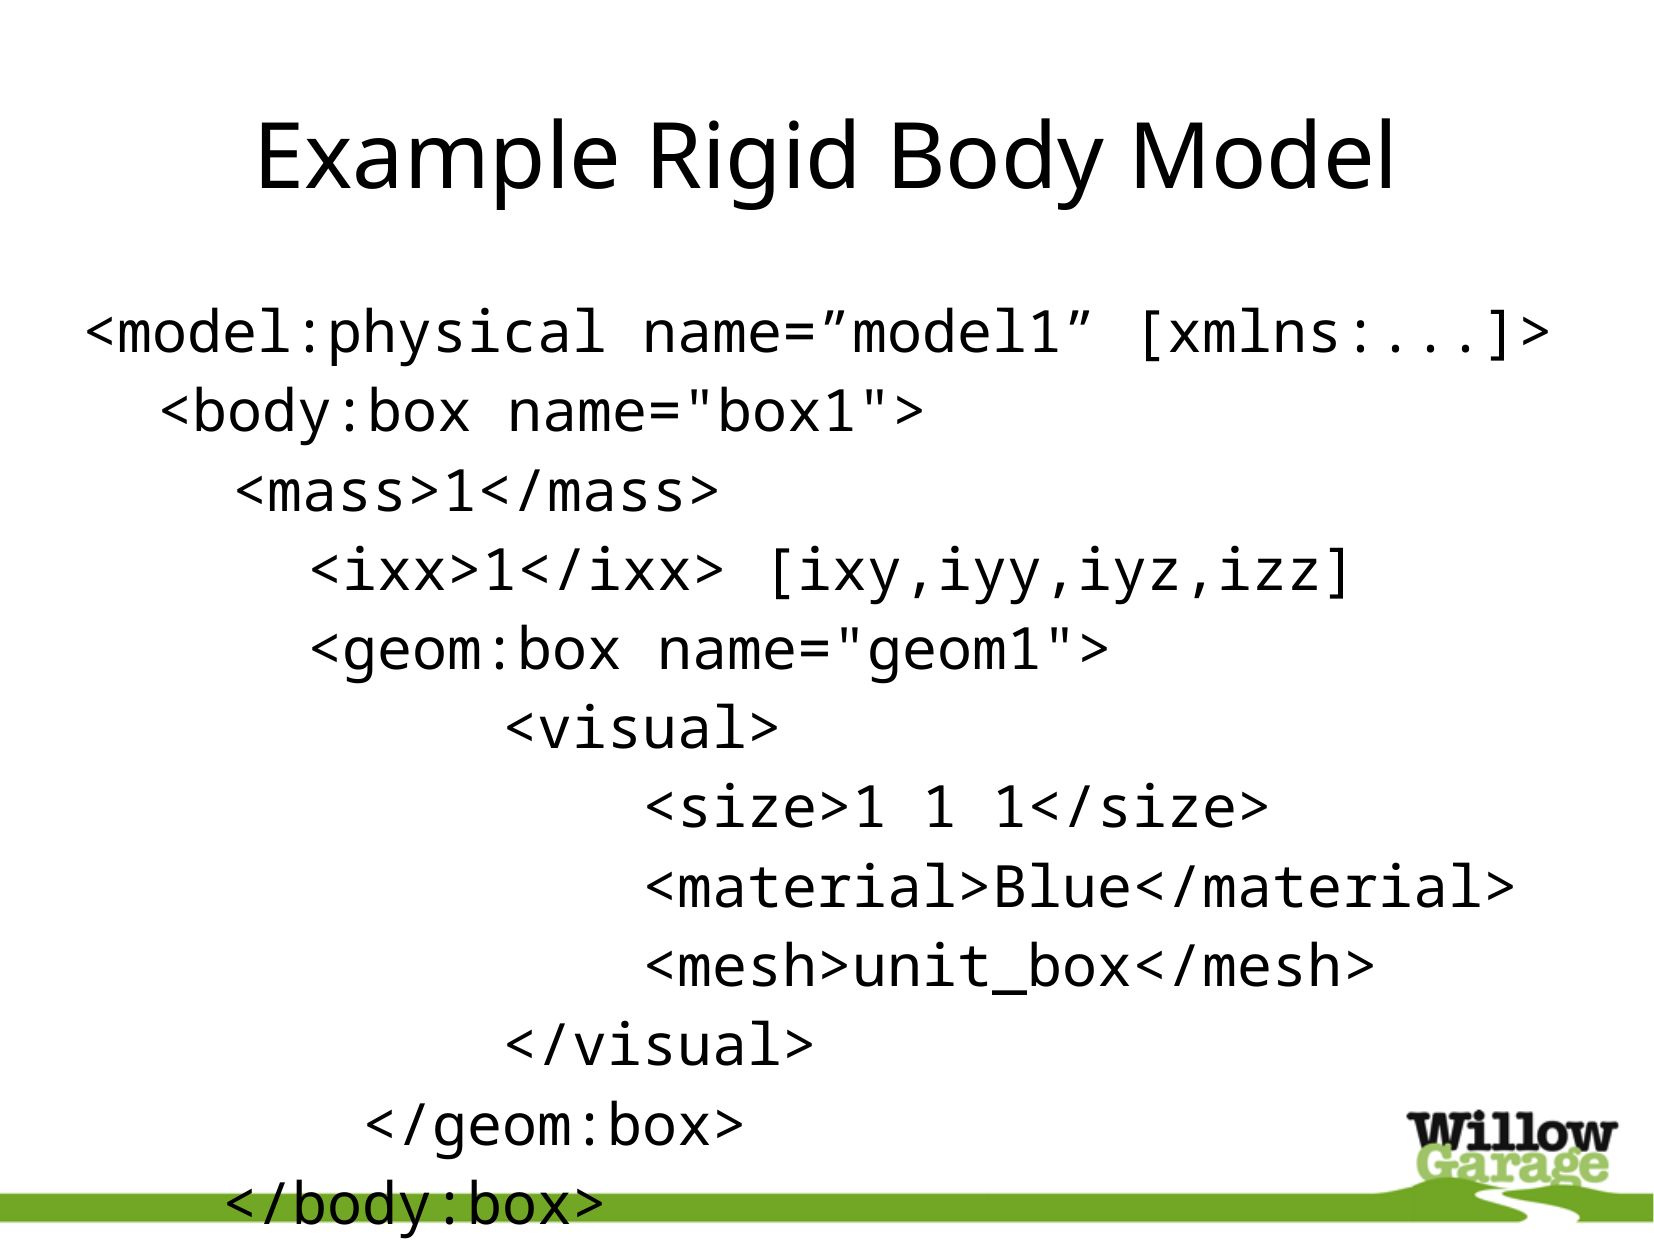

# Example Rigid Body Model
<model:physical name=”model1” [xmlns:...]>
	<body:box name="box1">
		<mass>1</mass>
			<ixx>1</ixx> [ixy,iyy,iyz,izz]
			<geom:box name="geom1">
 <visual>
 <size>1 1 1</size>
 <material>Blue</material>
 <mesh>unit_box</mesh>
 </visual>
 </geom:box>
 </body:box>
</model:physical>